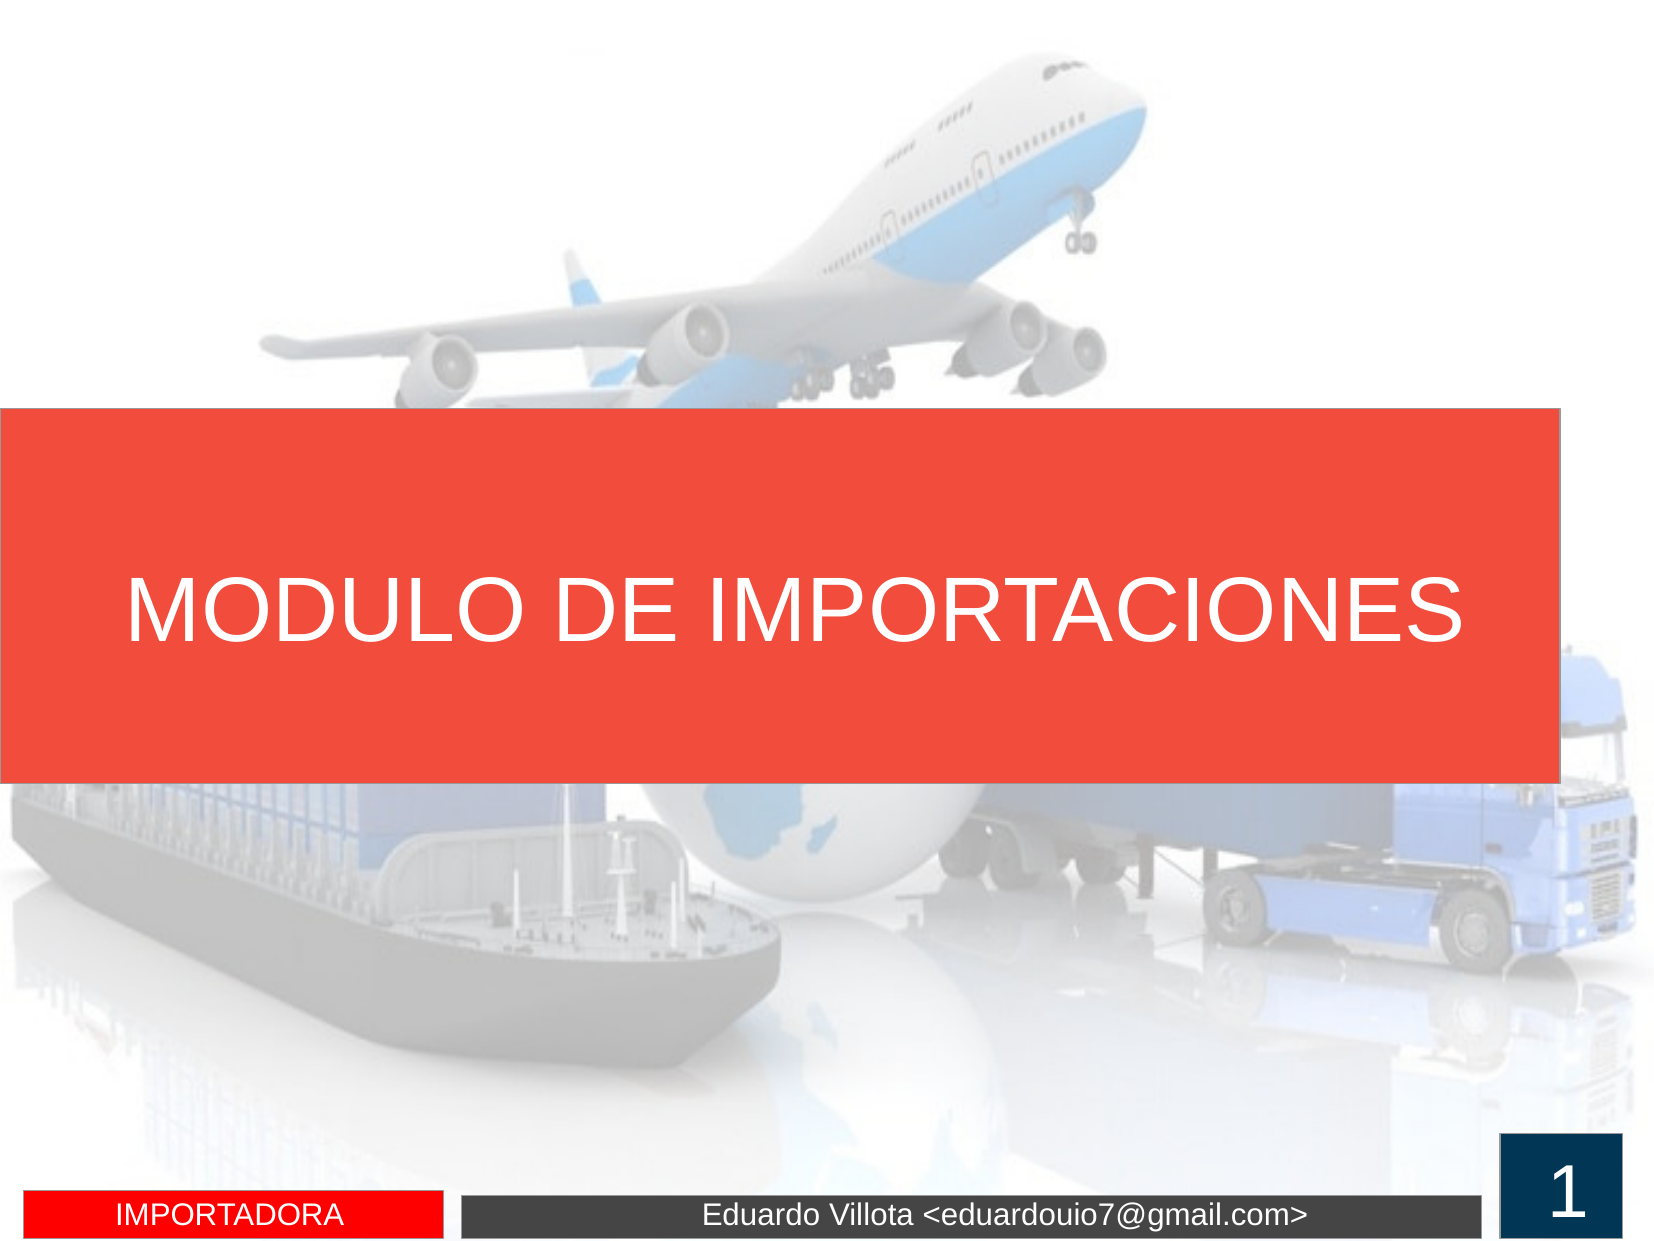

MODULO DE IMPORTACIONES
1
IMPORTADORA
Eduardo Villota <eduardouio7@gmail.com>